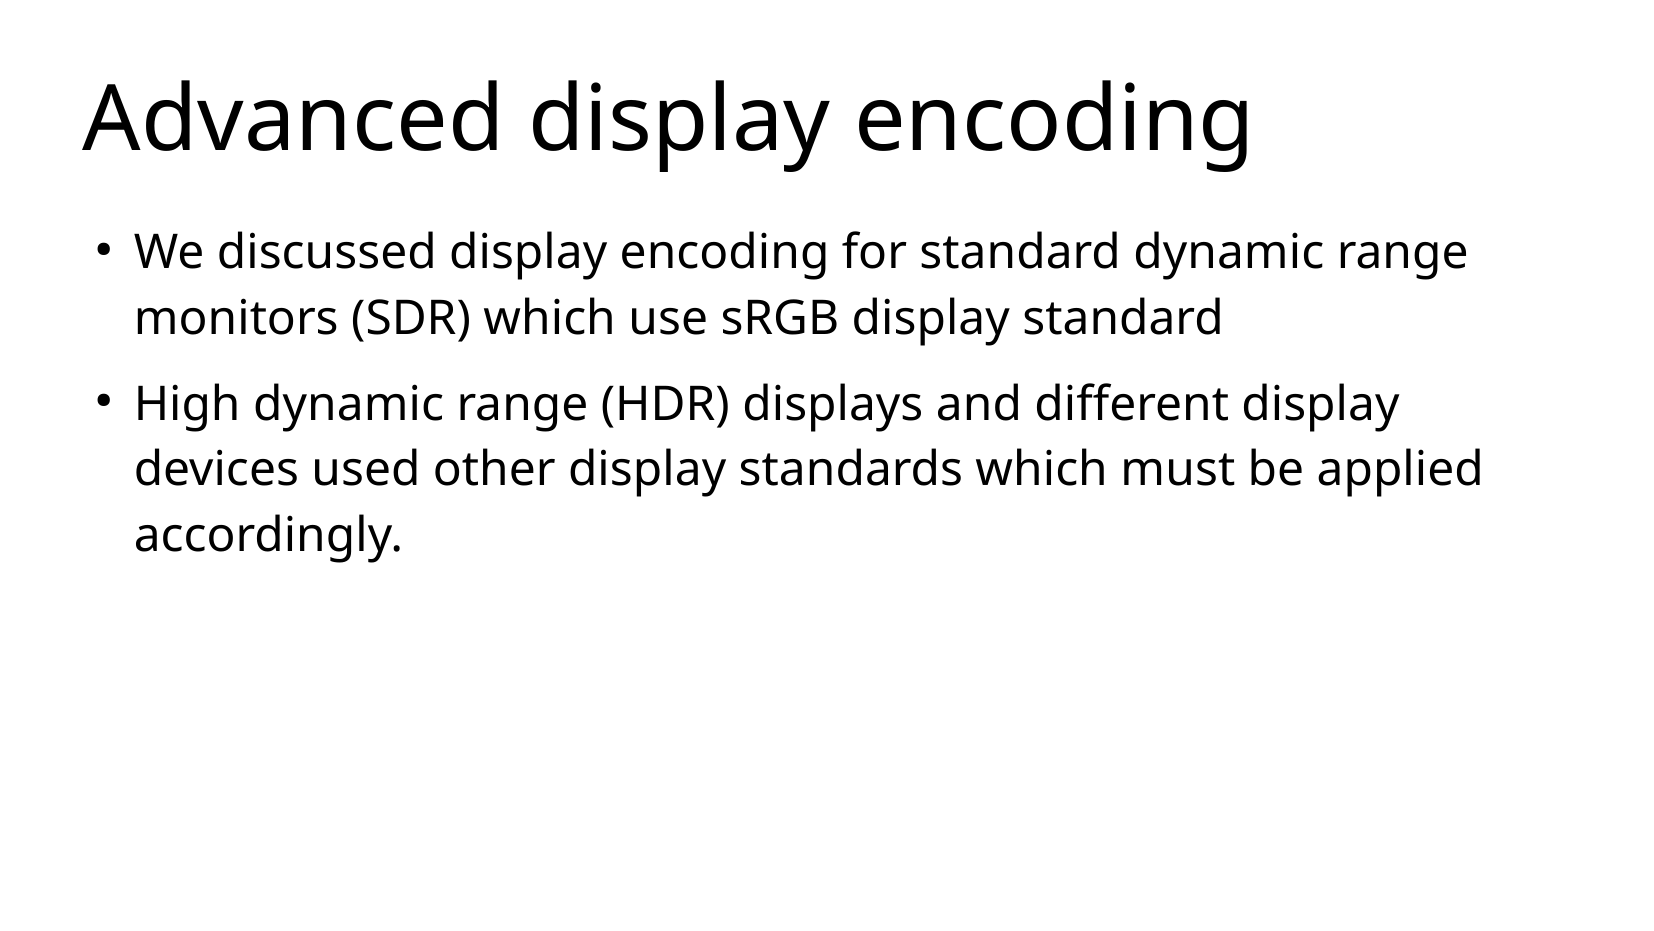

# Advanced display encoding
We discussed display encoding for standard dynamic range monitors (SDR) which use sRGB display standard
High dynamic range (HDR) displays and different display devices used other display standards which must be applied accordingly.